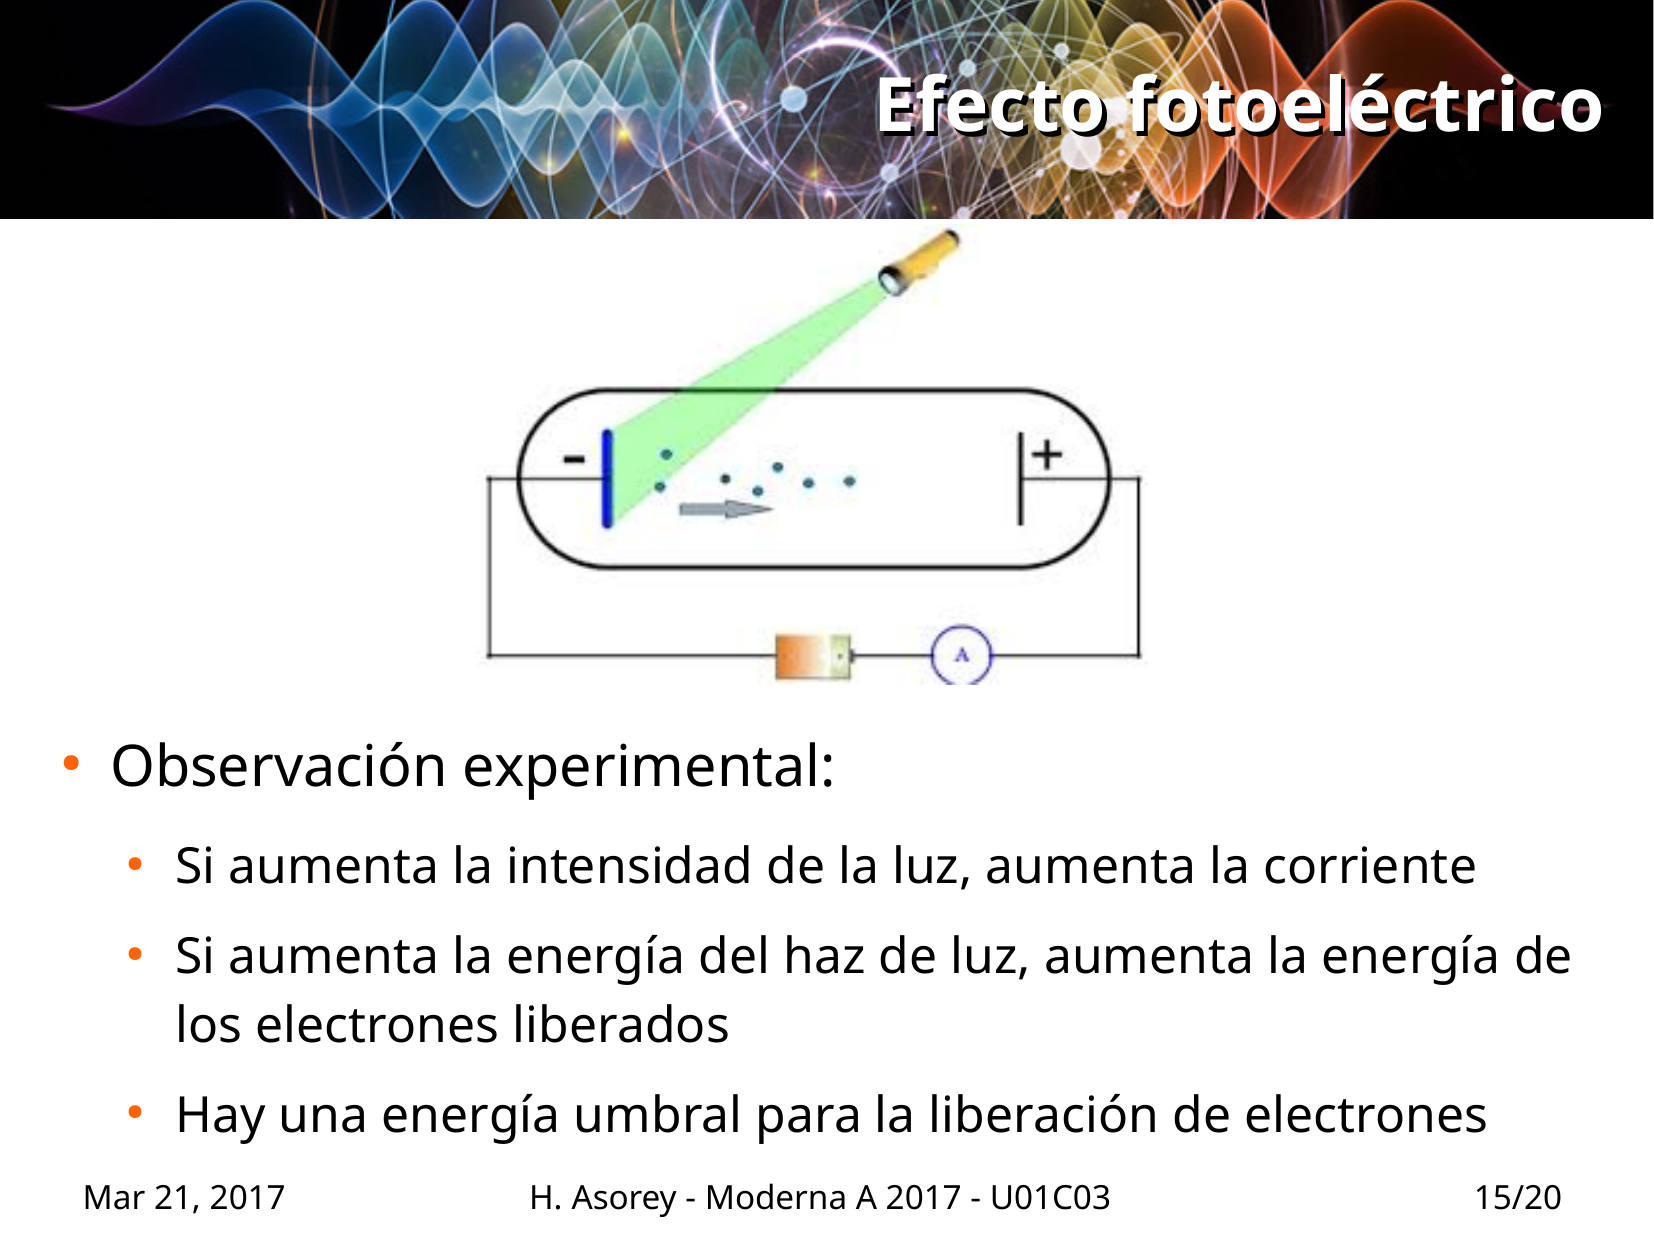

# Efecto fotoeléctrico
Observación experimental:
Si aumenta la intensidad de la luz, aumenta la corriente
Si aumenta la energía del haz de luz, aumenta la energía de los electrones liberados
Hay una energía umbral para la liberación de electrones
Mar 21, 2017
H. Asorey - Moderna A 2017 - U01C03
15